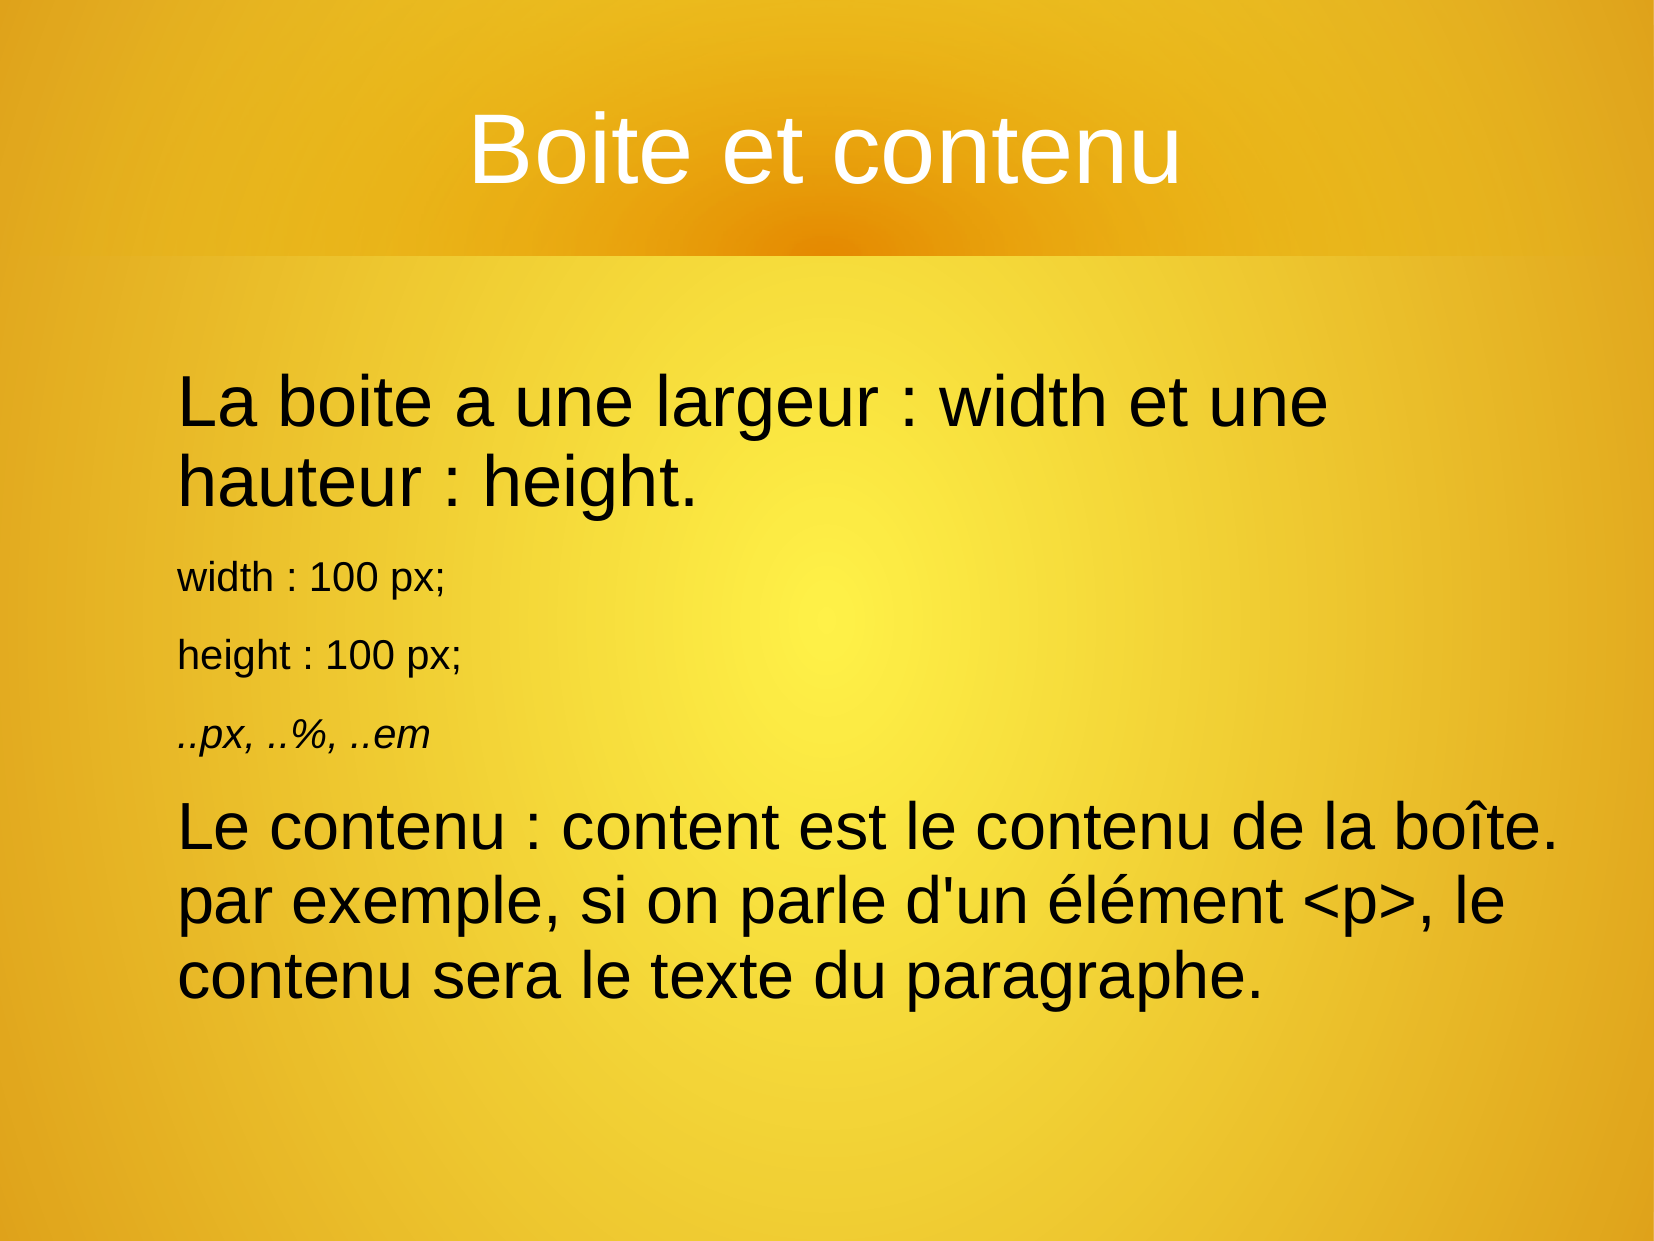

# Boite et contenu
La boite a une largeur : width et une hauteur : height.
width : 100 px;
height : 100 px;
..px, ..%, ..em
Le contenu : content est le contenu de la boîte. par exemple, si on parle d'un élément <p>, le contenu sera le texte du paragraphe.